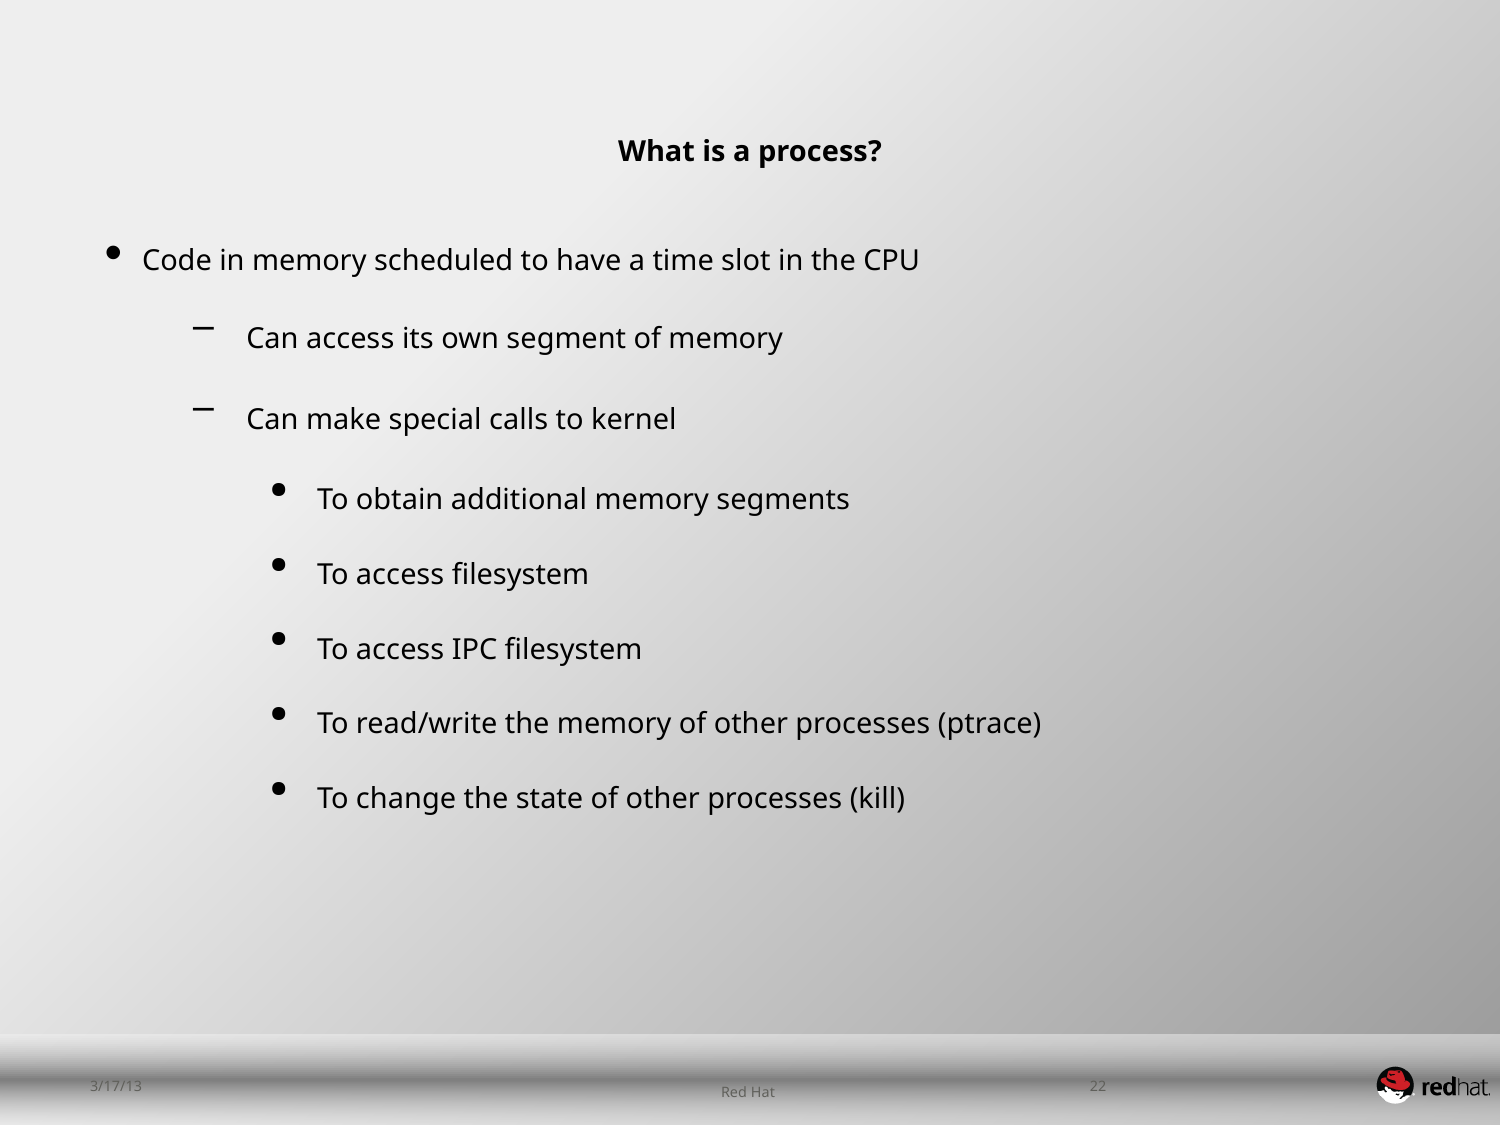

# What is a process?
Code in memory scheduled to have a time slot in the CPU
Can access its own segment of memory
Can make special calls to kernel
To obtain additional memory segments
To access filesystem
To access IPC filesystem
To read/write the memory of other processes (ptrace)
To change the state of other processes (kill)
3/17/13
Red Hat